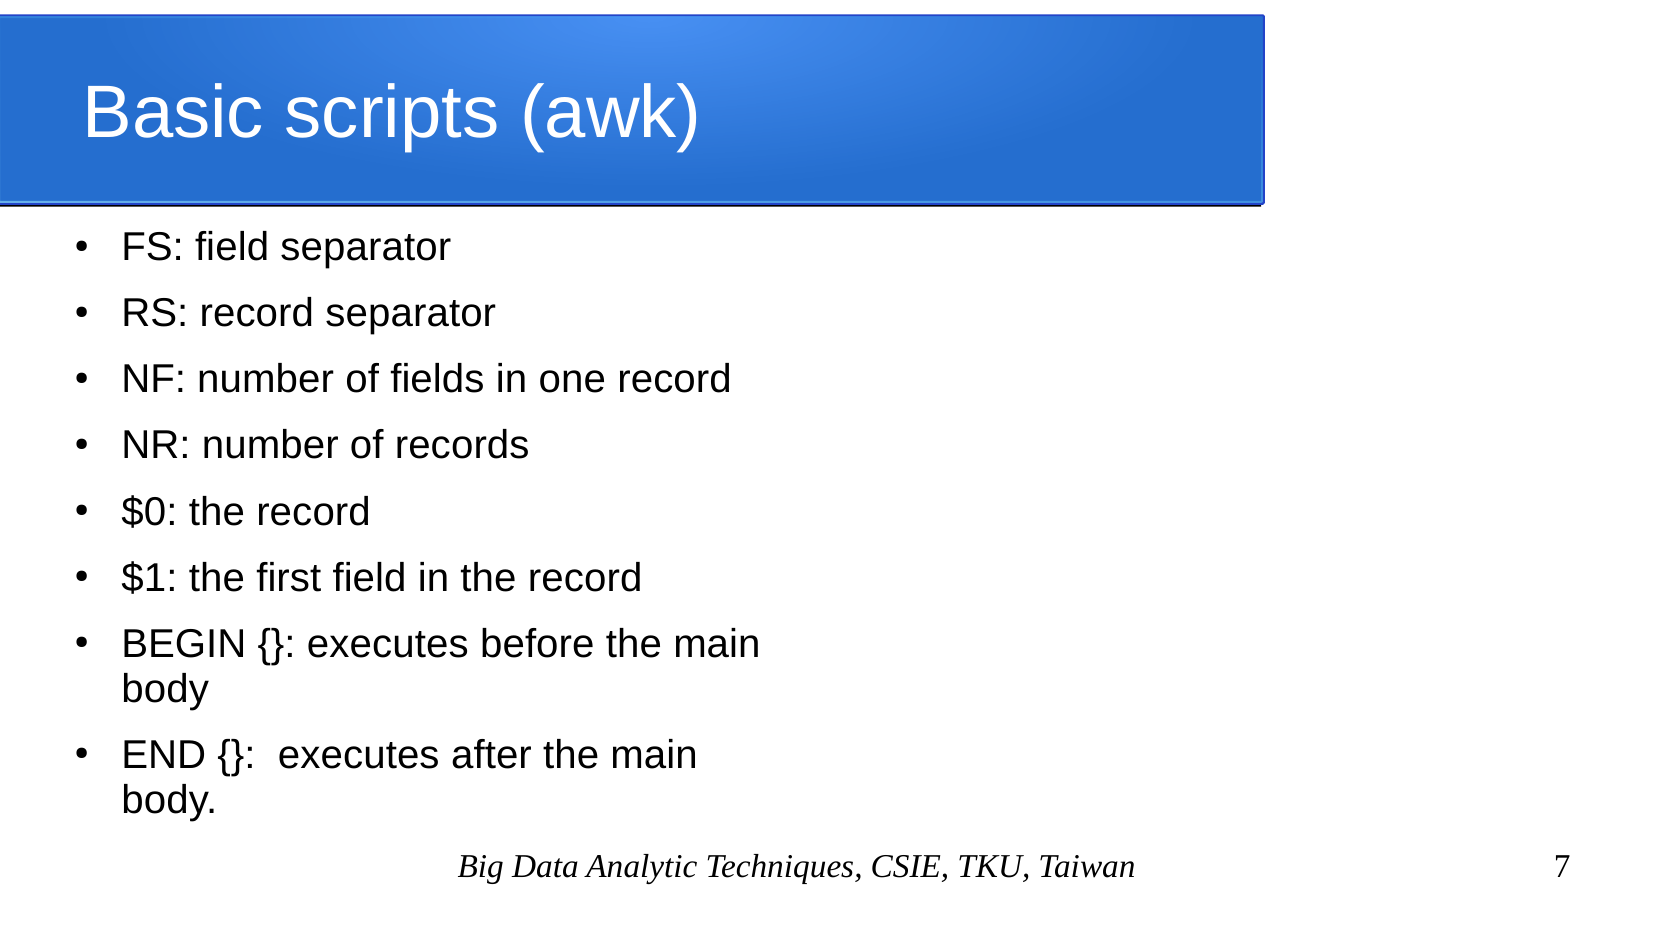

# Basic scripts (awk)
FS: field separator
RS: record separator
NF: number of fields in one record
NR: number of records
$0: the record
$1: the first field in the record
BEGIN {}: executes before the main body
END {}: executes after the main body.
Big Data Analytic Techniques, CSIE, TKU, Taiwan
7